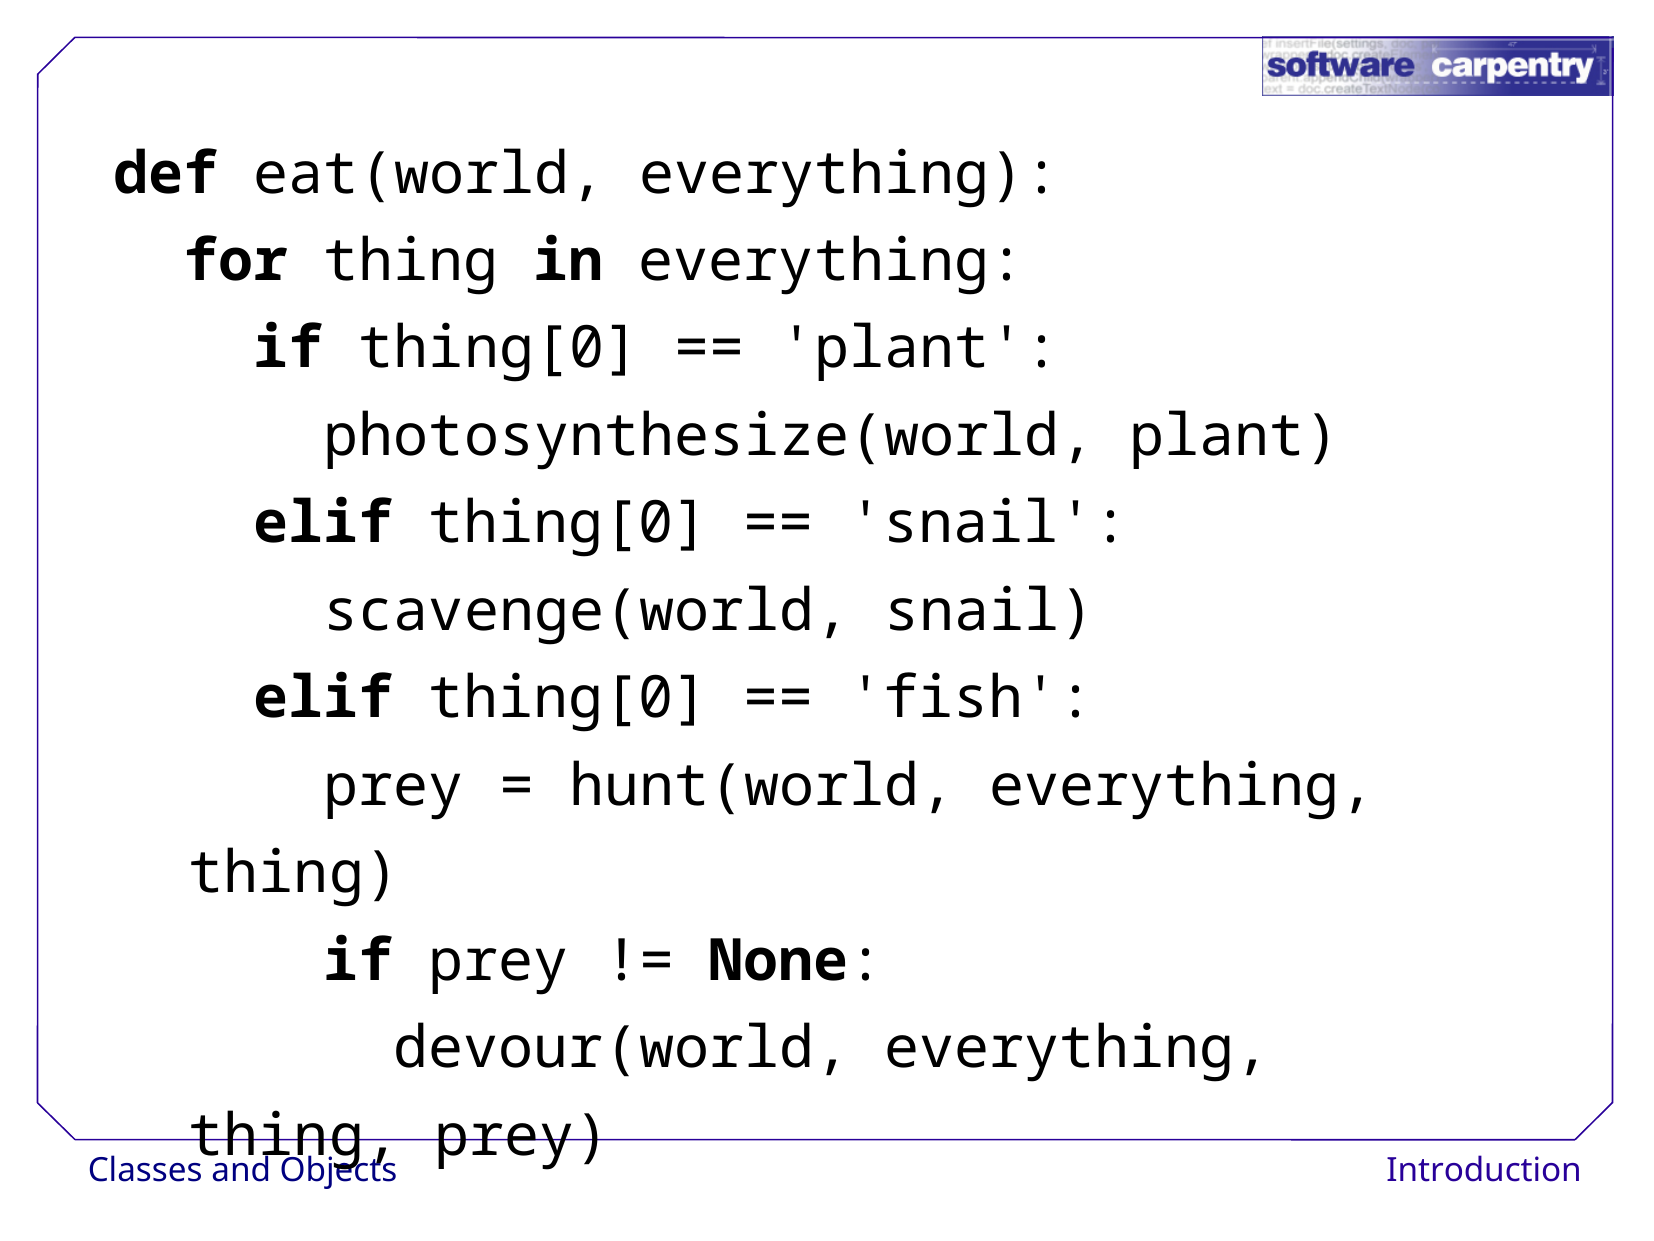

def eat(world, everything):
 for thing in everything:
 if thing[0] == 'plant':
 photosynthesize(world, plant)
 elif thing[0] == 'snail':
 scavenge(world, snail)
 elif thing[0] == 'fish':
 prey = hunt(world, everything, thing)
 if prey != None:
 devour(world, everything, thing, prey)